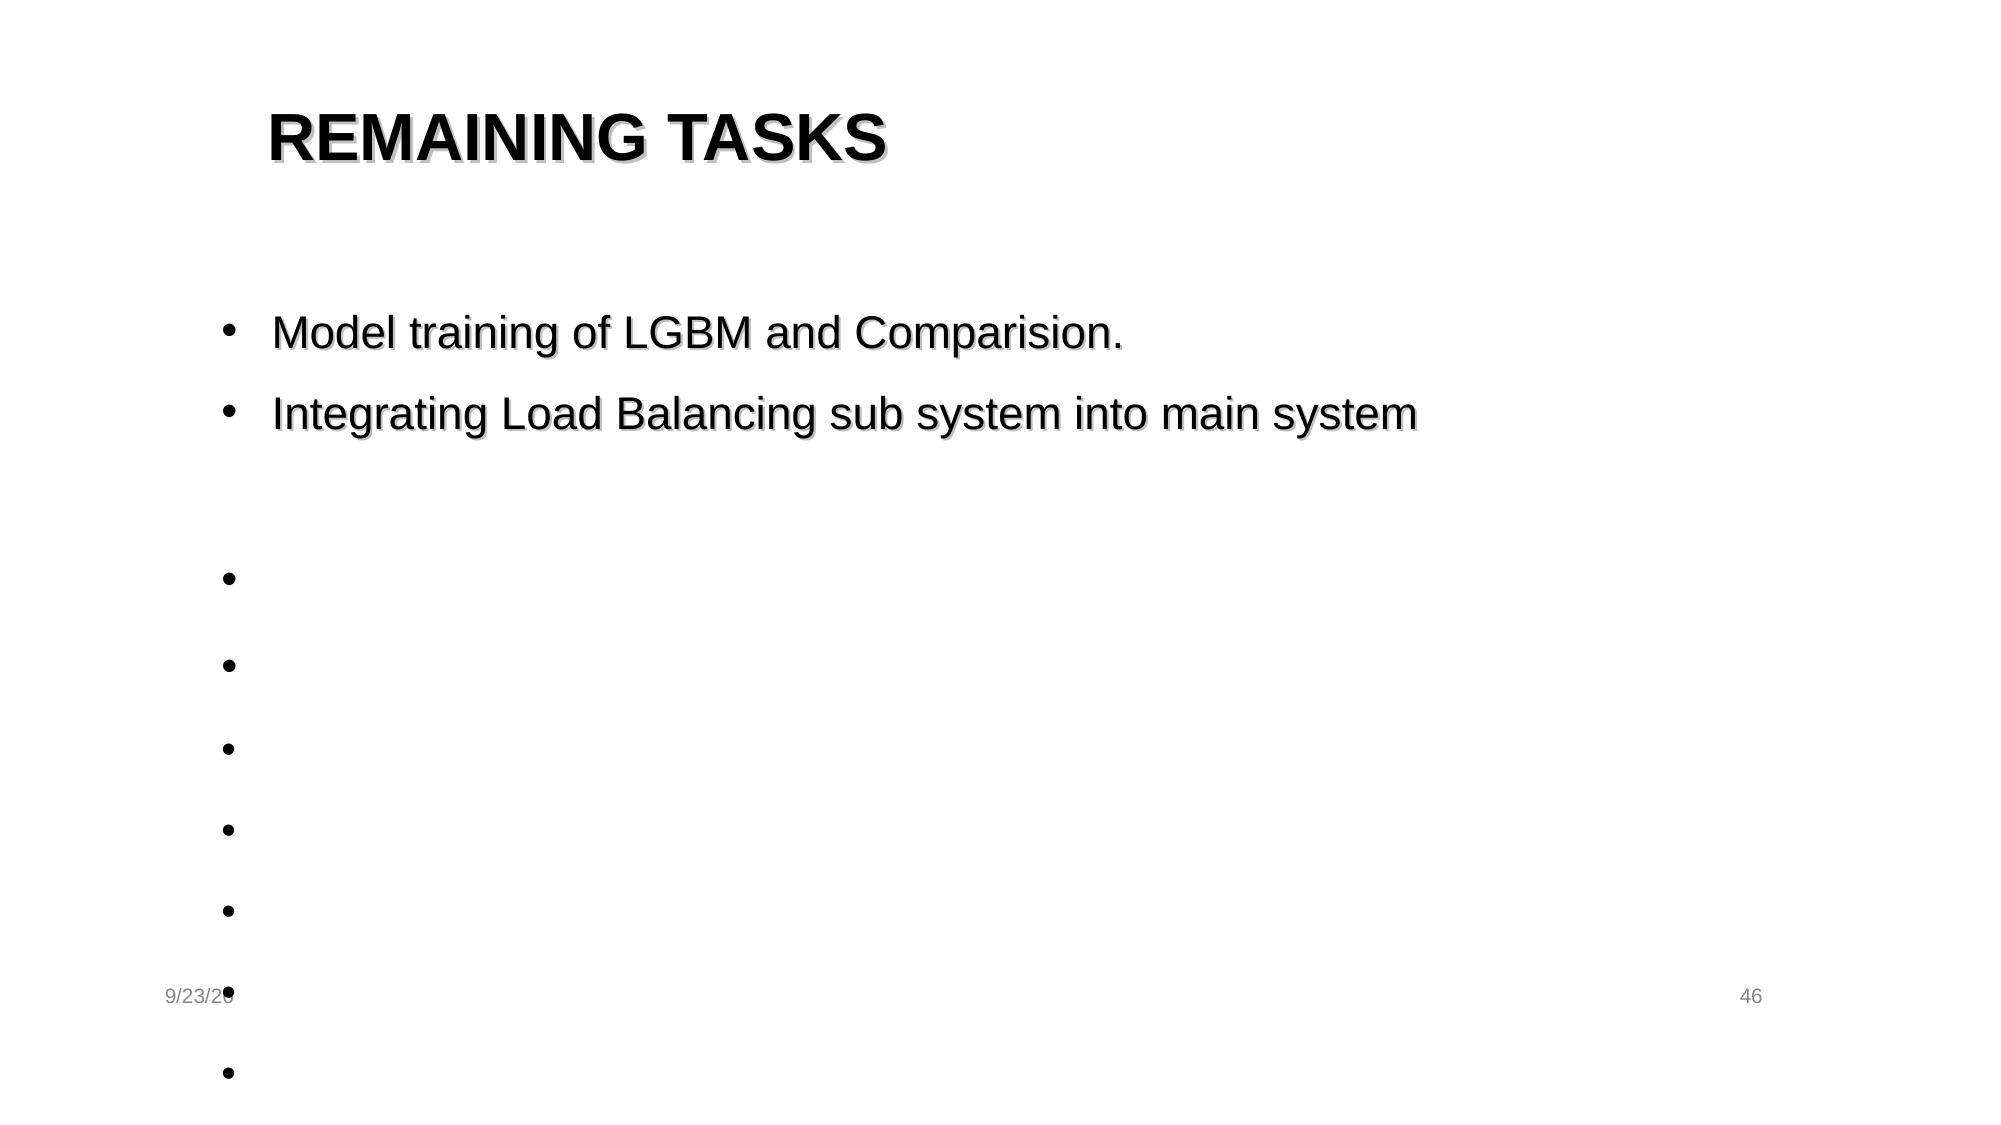

# REMAINING TASKS
 Model training of LGBM and Comparision.
 Integrating Load Balancing sub system into main system